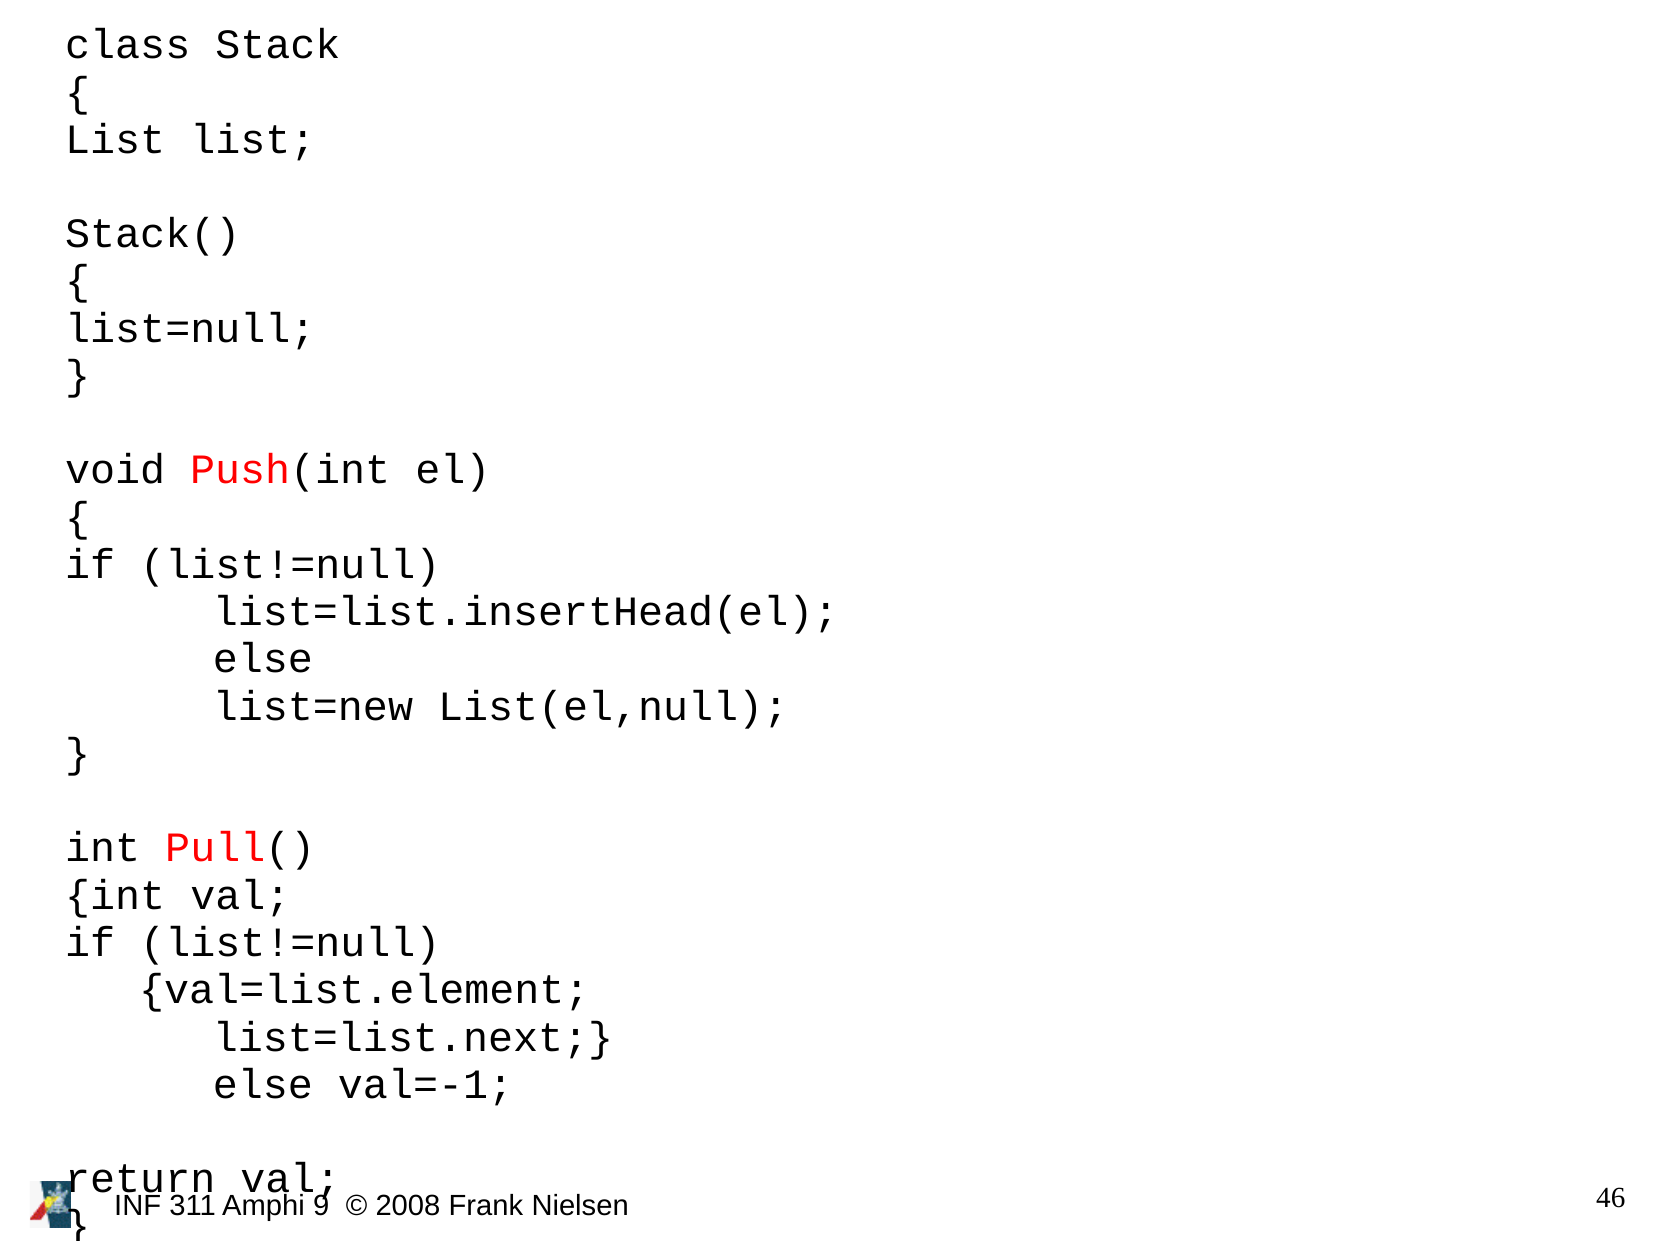

class Stack
{
List list;
Stack()
{
list=null;
}
void Push(int el)
{
if (list!=null)
		list=list.insertHead(el);
		else
		list=new List(el,null);
}
int Pull()
{int val;
if (list!=null)
	{val=list.element;
		list=list.next;}
		else val=-1;
return val;
}
}